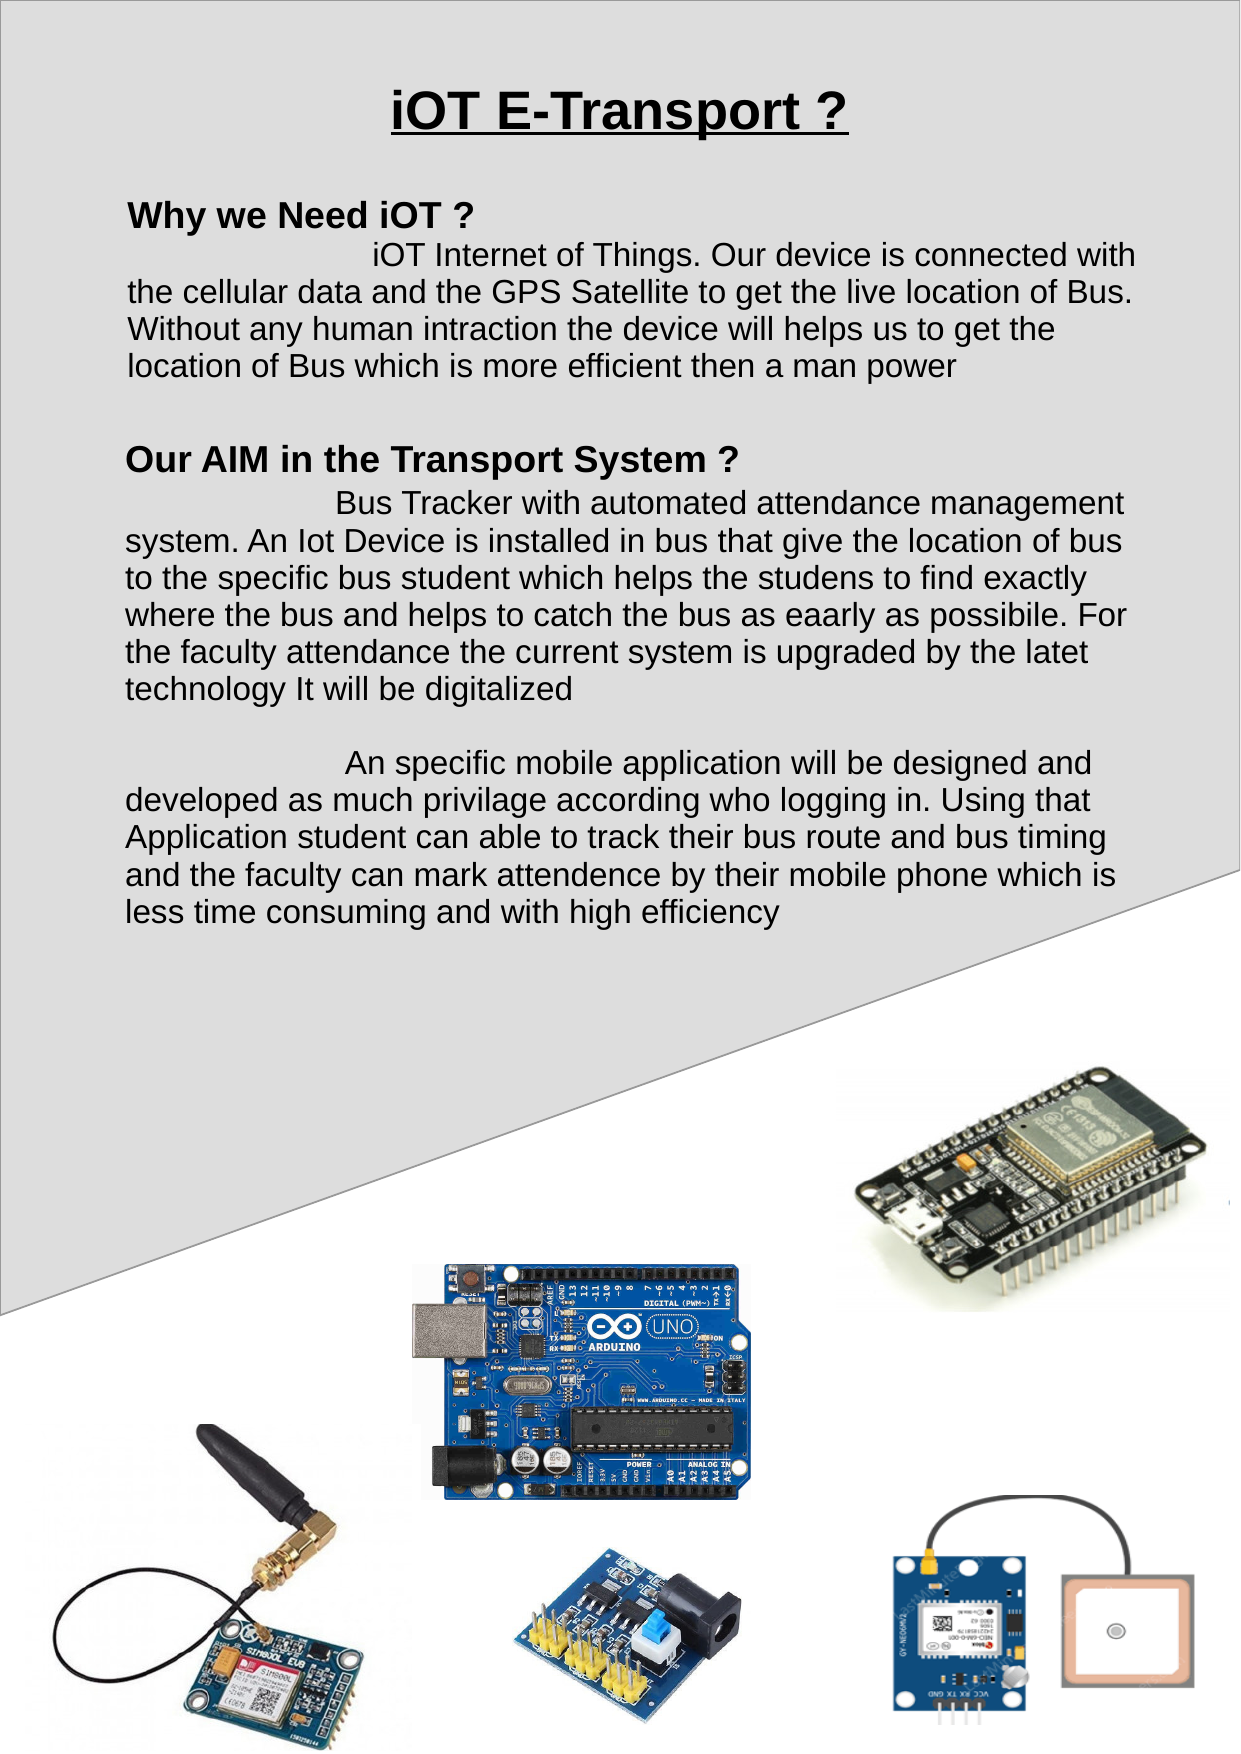

iOT E-Transport ?
Why we Need iOT ?
 iOT Internet of Things. Our device is connected with the cellular data and the GPS Satellite to get the live location of Bus. Without any human intraction the device will helps us to get the location of Bus which is more efficient then a man power
Our AIM in the Transport System ?
 Bus Tracker with automated attendance management system. An Iot Device is installed in bus that give the location of bus to the specific bus student which helps the studens to find exactly where the bus and helps to catch the bus as eaarly as possibile. For the faculty attendance the current system is upgraded by the latet technology It will be digitalized
 An specific mobile application will be designed and developed as much privilage according who logging in. Using that Application student can able to track their bus route and bus timing and the faculty can mark attendence by their mobile phone which is less time consuming and with high efficiency